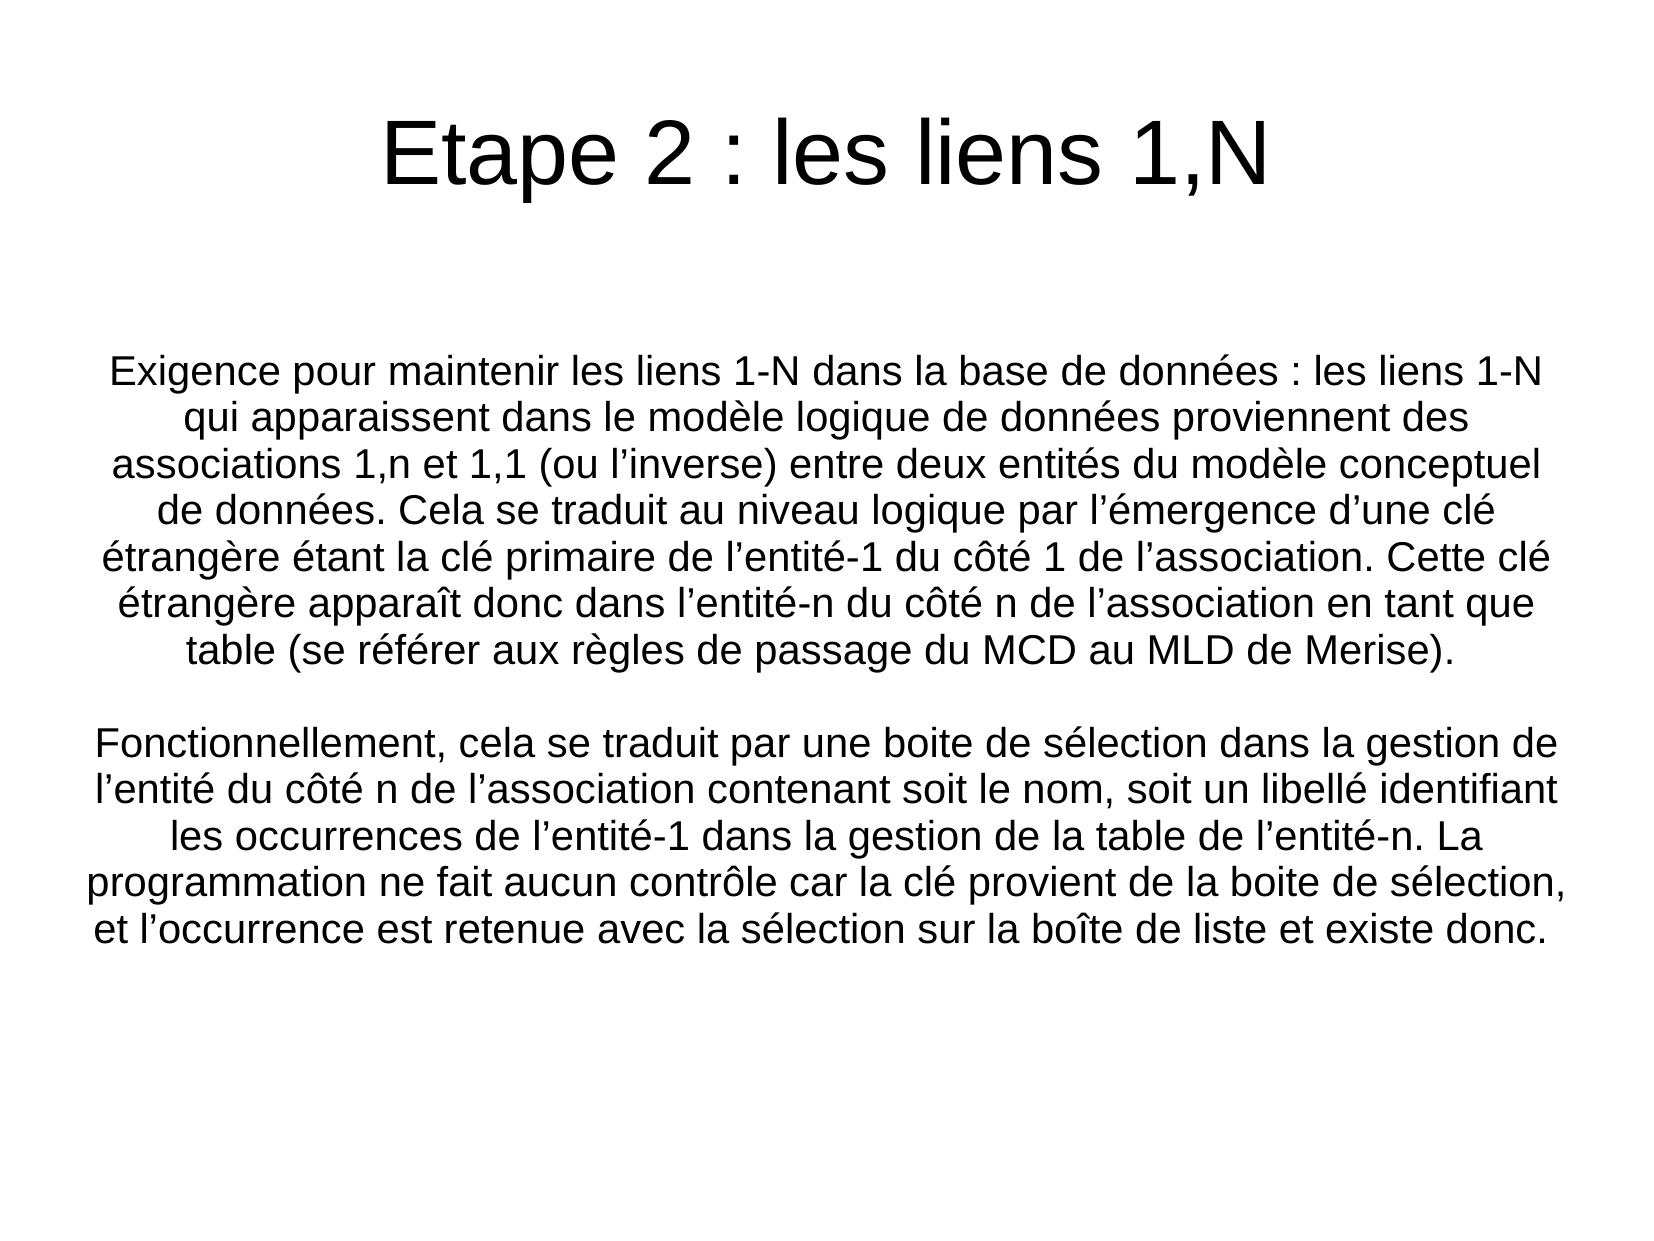

# Etape 2 : les liens 1,N
Exigence pour maintenir les liens 1-N dans la base de données : les liens 1-N qui apparaissent dans le modèle logique de données proviennent des associations 1,n et 1,1 (ou l’inverse) entre deux entités du modèle conceptuel de données. Cela se traduit au niveau logique par l’émergence d’une clé étrangère étant la clé primaire de l’entité-1 du côté 1 de l’association. Cette clé étrangère apparaît donc dans l’entité-n du côté n de l’association en tant que table (se référer aux règles de passage du MCD au MLD de Merise).
Fonctionnellement, cela se traduit par une boite de sélection dans la gestion de l’entité du côté n de l’association contenant soit le nom, soit un libellé identifiant les occurrences de l’entité-1 dans la gestion de la table de l’entité-n. La programmation ne fait aucun contrôle car la clé provient de la boite de sélection, et l’occurrence est retenue avec la sélection sur la boîte de liste et existe donc.